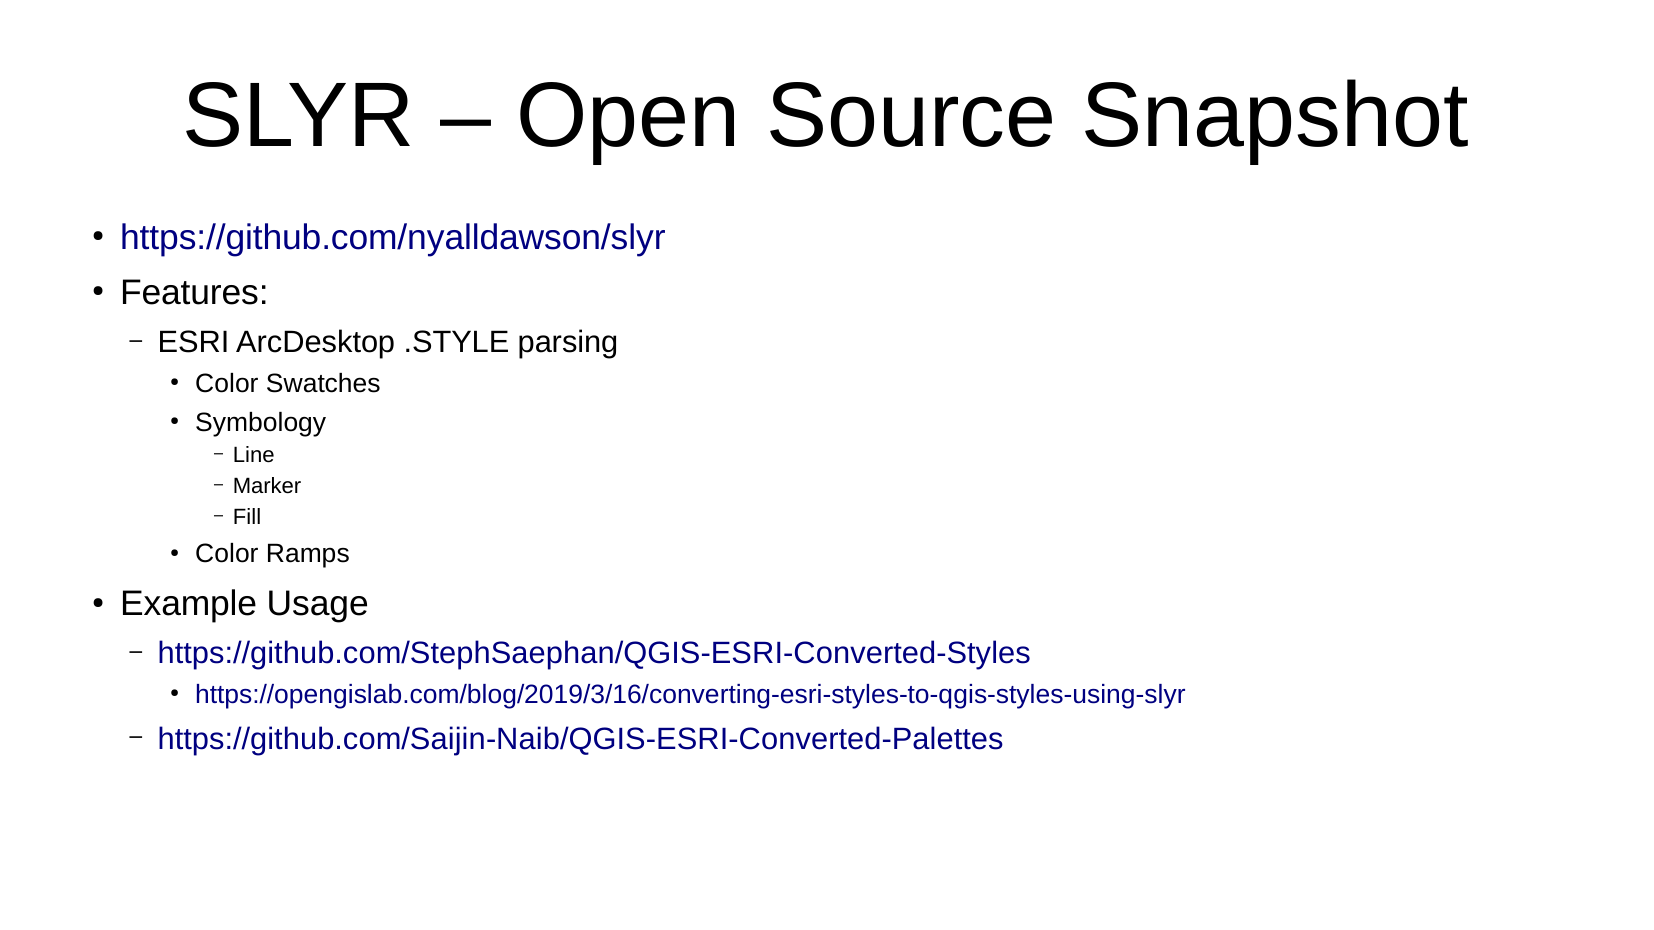

# SLYR – Open Source Snapshot
https://github.com/nyalldawson/slyr
Features:
ESRI ArcDesktop .STYLE parsing
Color Swatches
Symbology
Line
Marker
Fill
Color Ramps
Example Usage
https://github.com/StephSaephan/QGIS-ESRI-Converted-Styles
https://opengislab.com/blog/2019/3/16/converting-esri-styles-to-qgis-styles-using-slyr
https://github.com/Saijin-Naib/QGIS-ESRI-Converted-Palettes